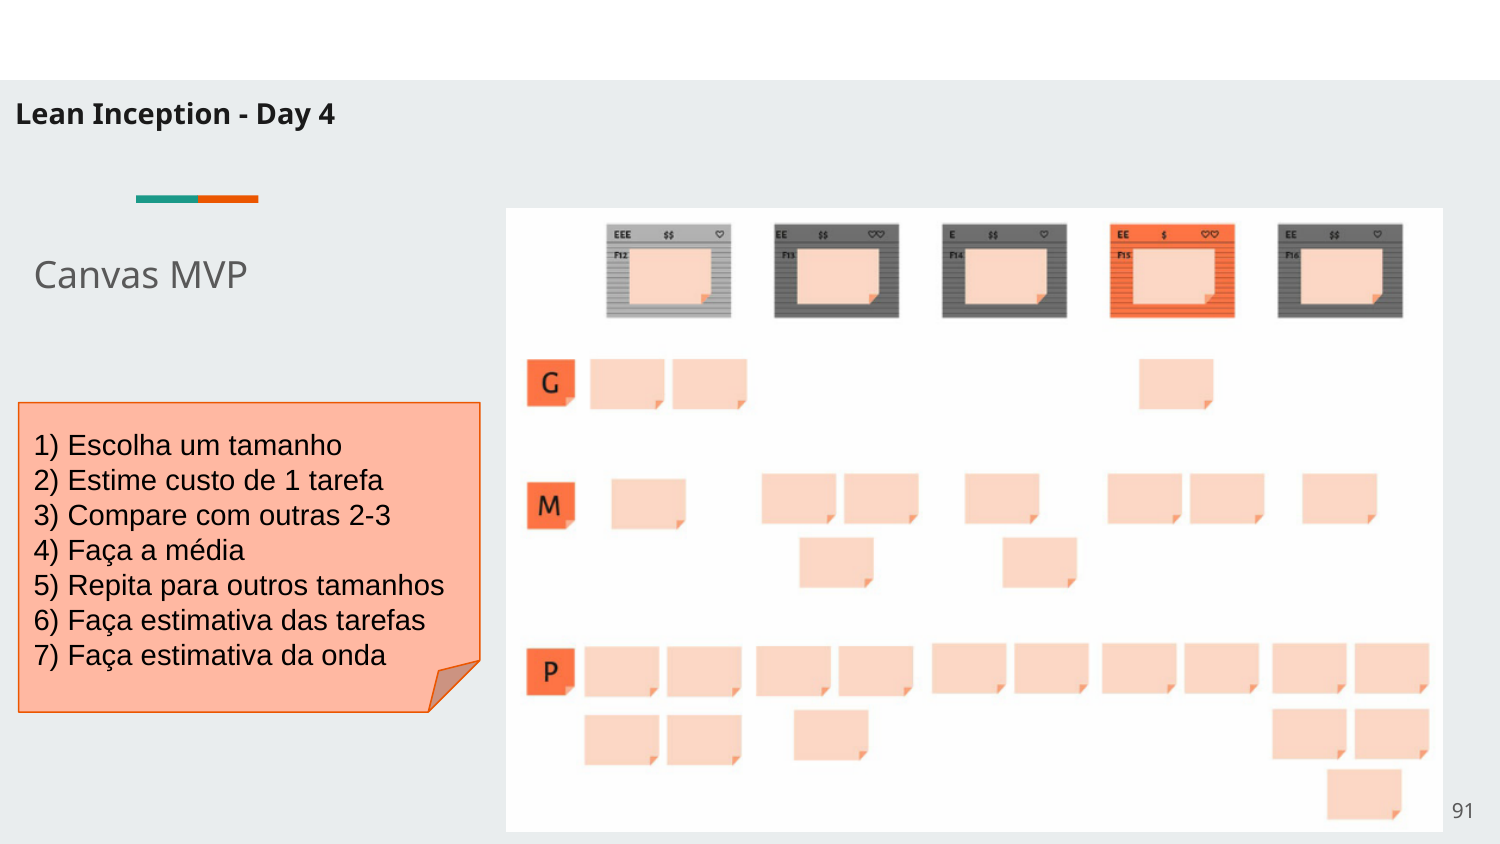

# Lean Inception - Day 4
Canvas MVP
1) Escolha um tamanho
2) Estime custo de 1 tarefa
3) Compare com outras 2-3
4) Faça a média
5) Repita para outros tamanhos
6) Faça estimativa das tarefas
7) Faça estimativa da onda